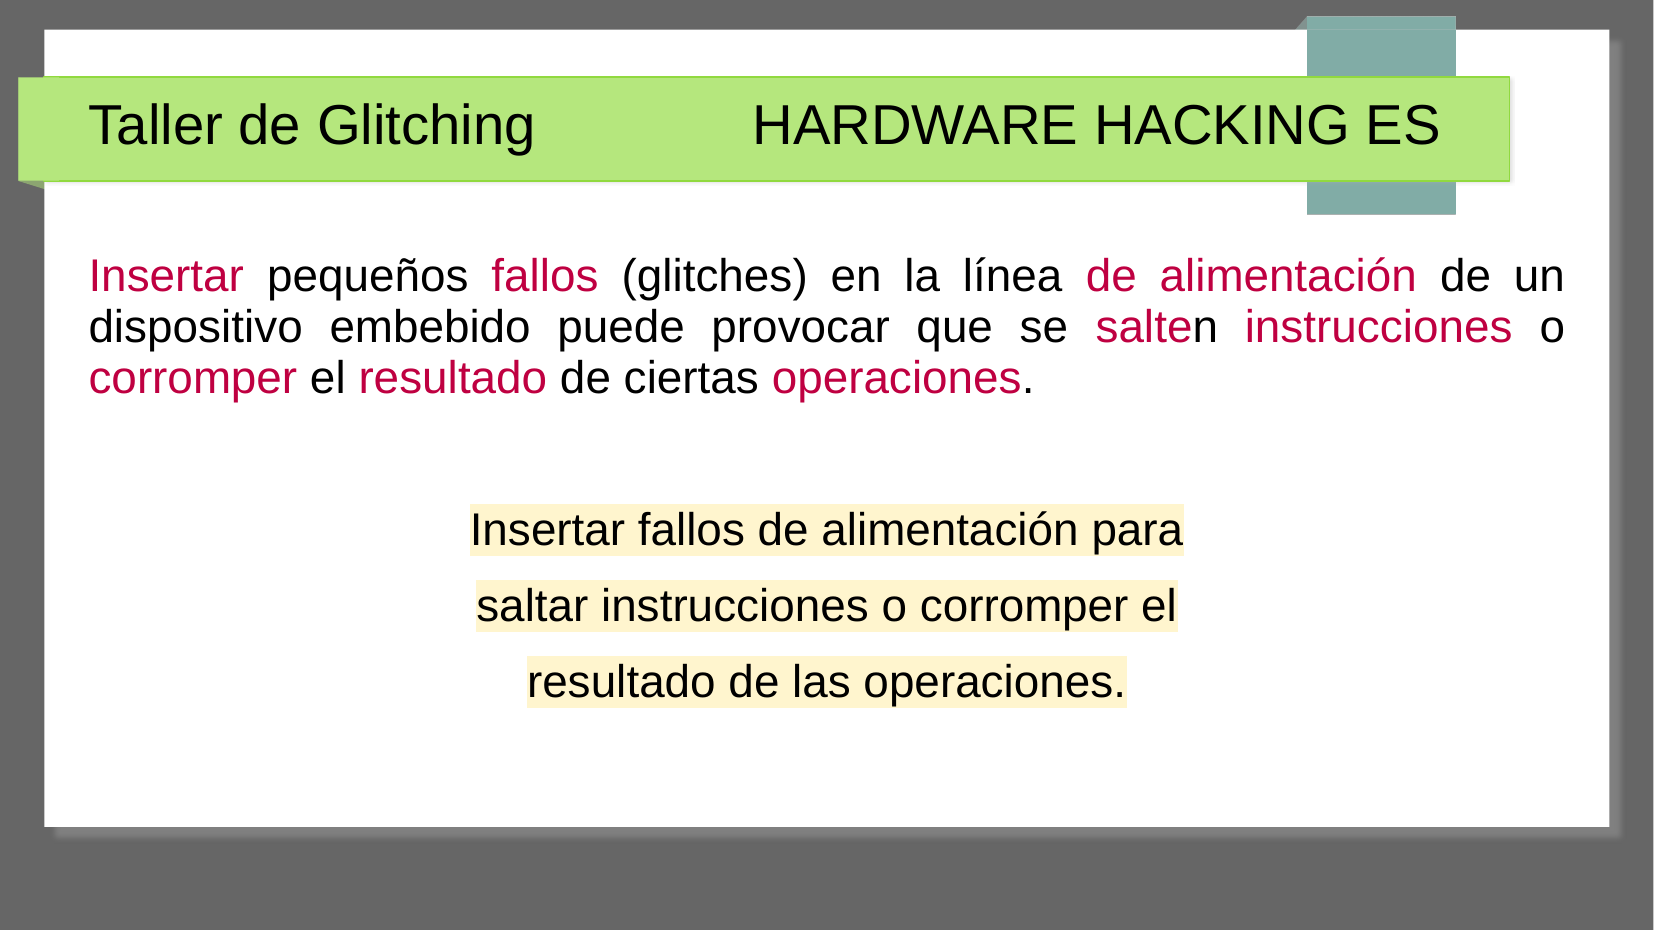

# Taller de Glitching 			HARDWARE HACKING ES
Insertar pequeños fallos (glitches) en la línea de alimentación de un dispositivo embebido puede provocar que se salten instrucciones o corromper el resultado de ciertas operaciones.
Insertar fallos de alimentación para
saltar instrucciones o corromper el
resultado de las operaciones.